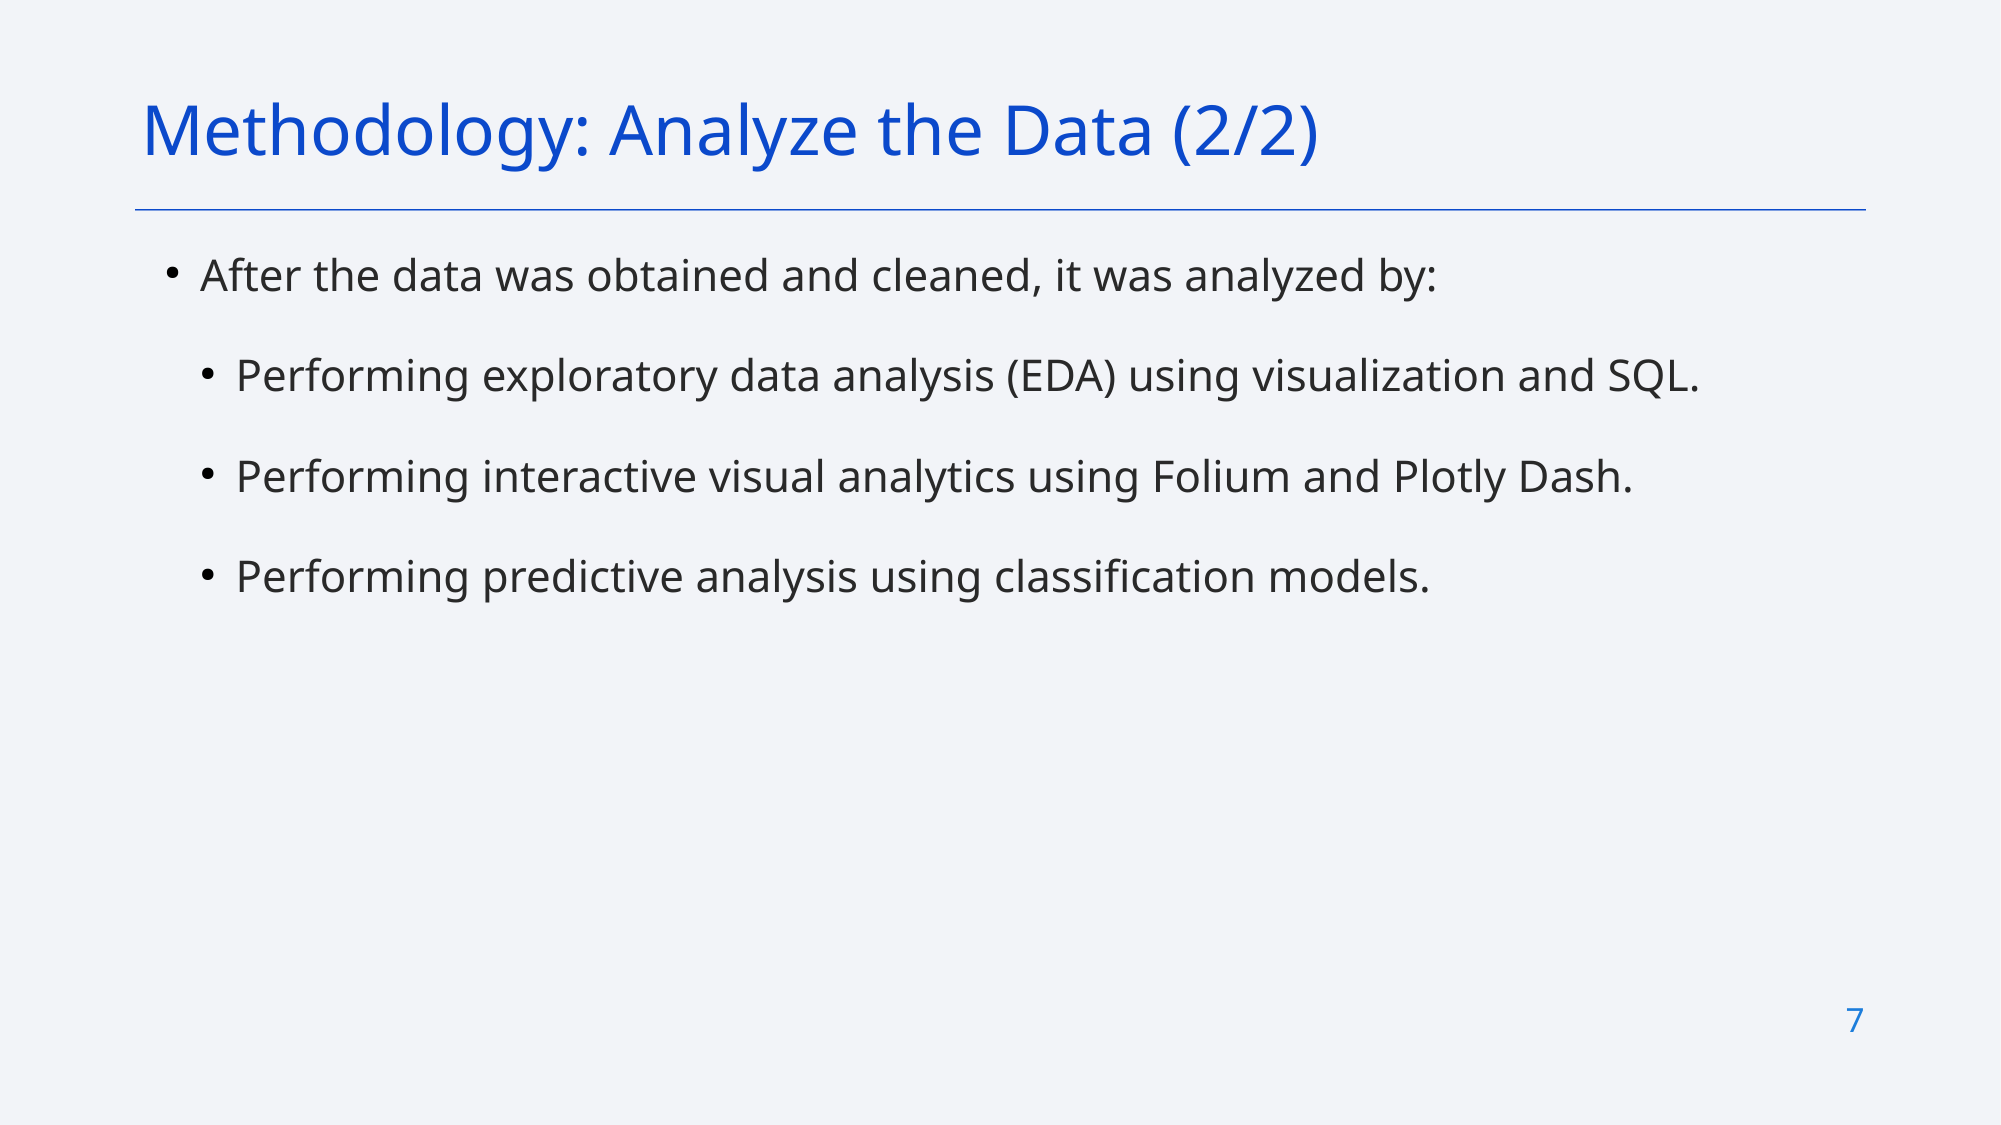

Methodology: Analyze the Data (2/2)
After the data was obtained and cleaned, it was analyzed by:
Performing exploratory data analysis (EDA) using visualization and SQL.
Performing interactive visual analytics using Folium and Plotly Dash.
Performing predictive analysis using classification models.
7